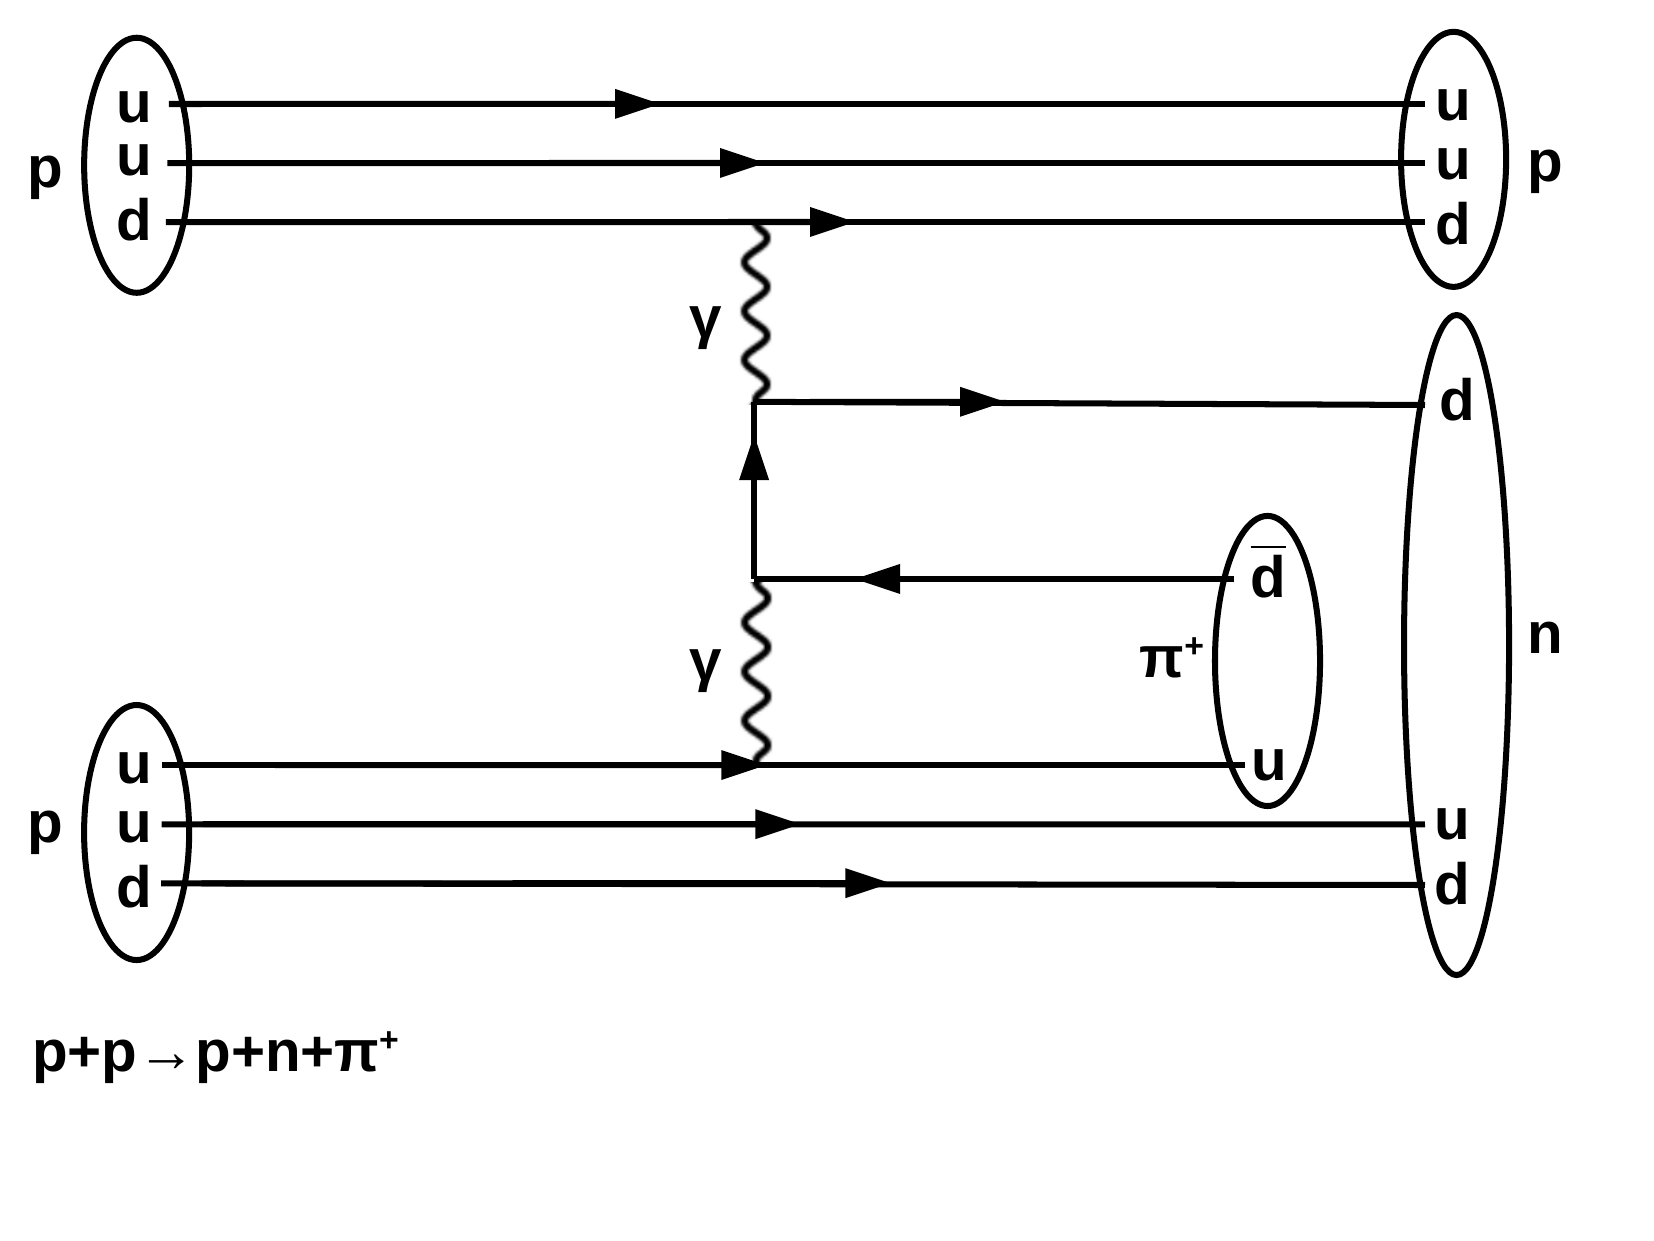

u
u
u
u
p
p
d
d
γ
d
d
n
π+
γ
u
u
u
p
u
d
d
p+p→p+n+π+